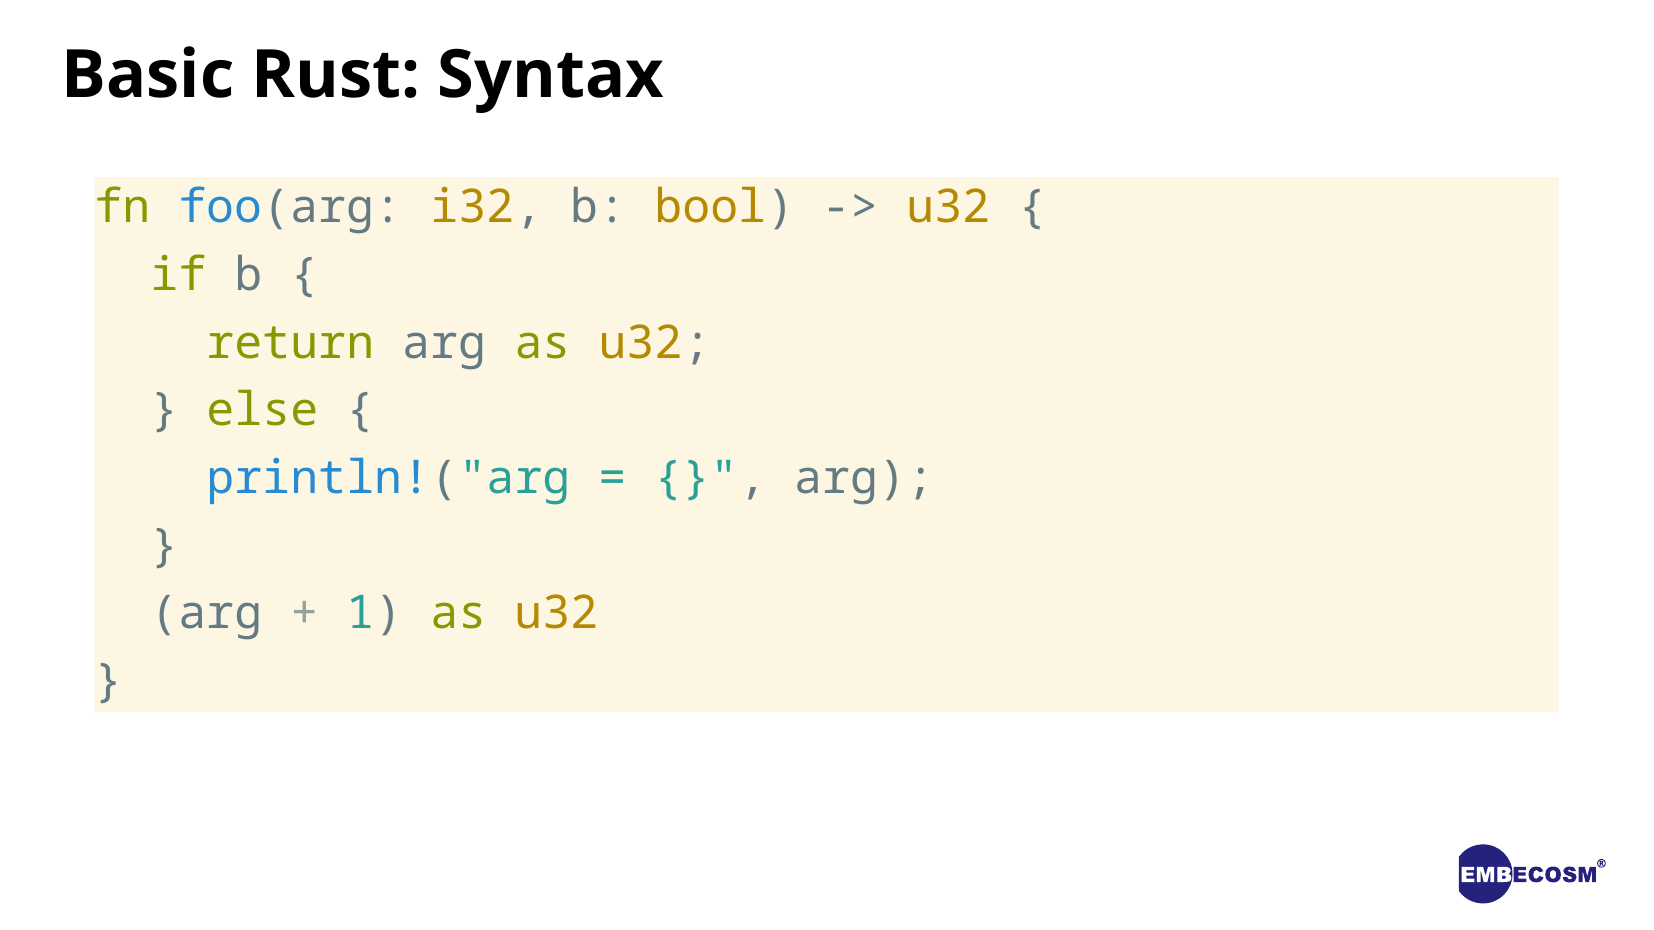

# Basic Rust: Syntax
fn foo(arg: i32, b: bool) -> u32 {
 if b {
 return arg as u32;
 } else {
 println!("arg = {}", arg);
 }
 (arg + 1) as u32
}